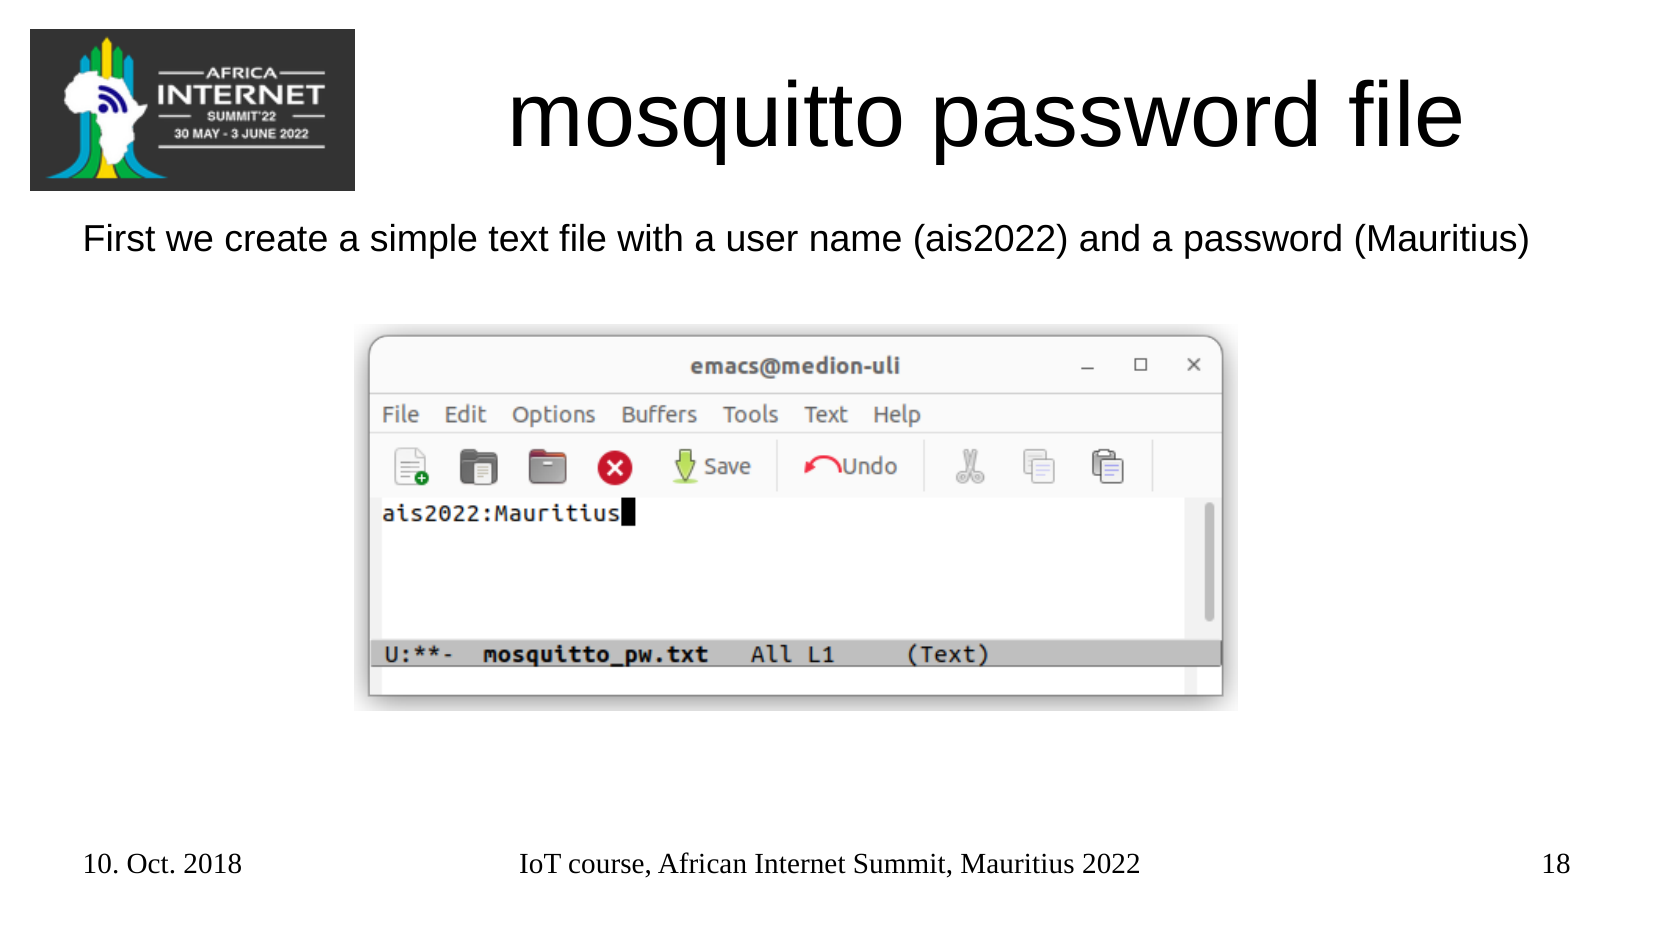

# mosquitto password file
First we create a simple text file with a user name (ais2022) and a password (Mauritius)
10. Oct. 2018
IoT course, African Internet Summit, Mauritius 2022
18